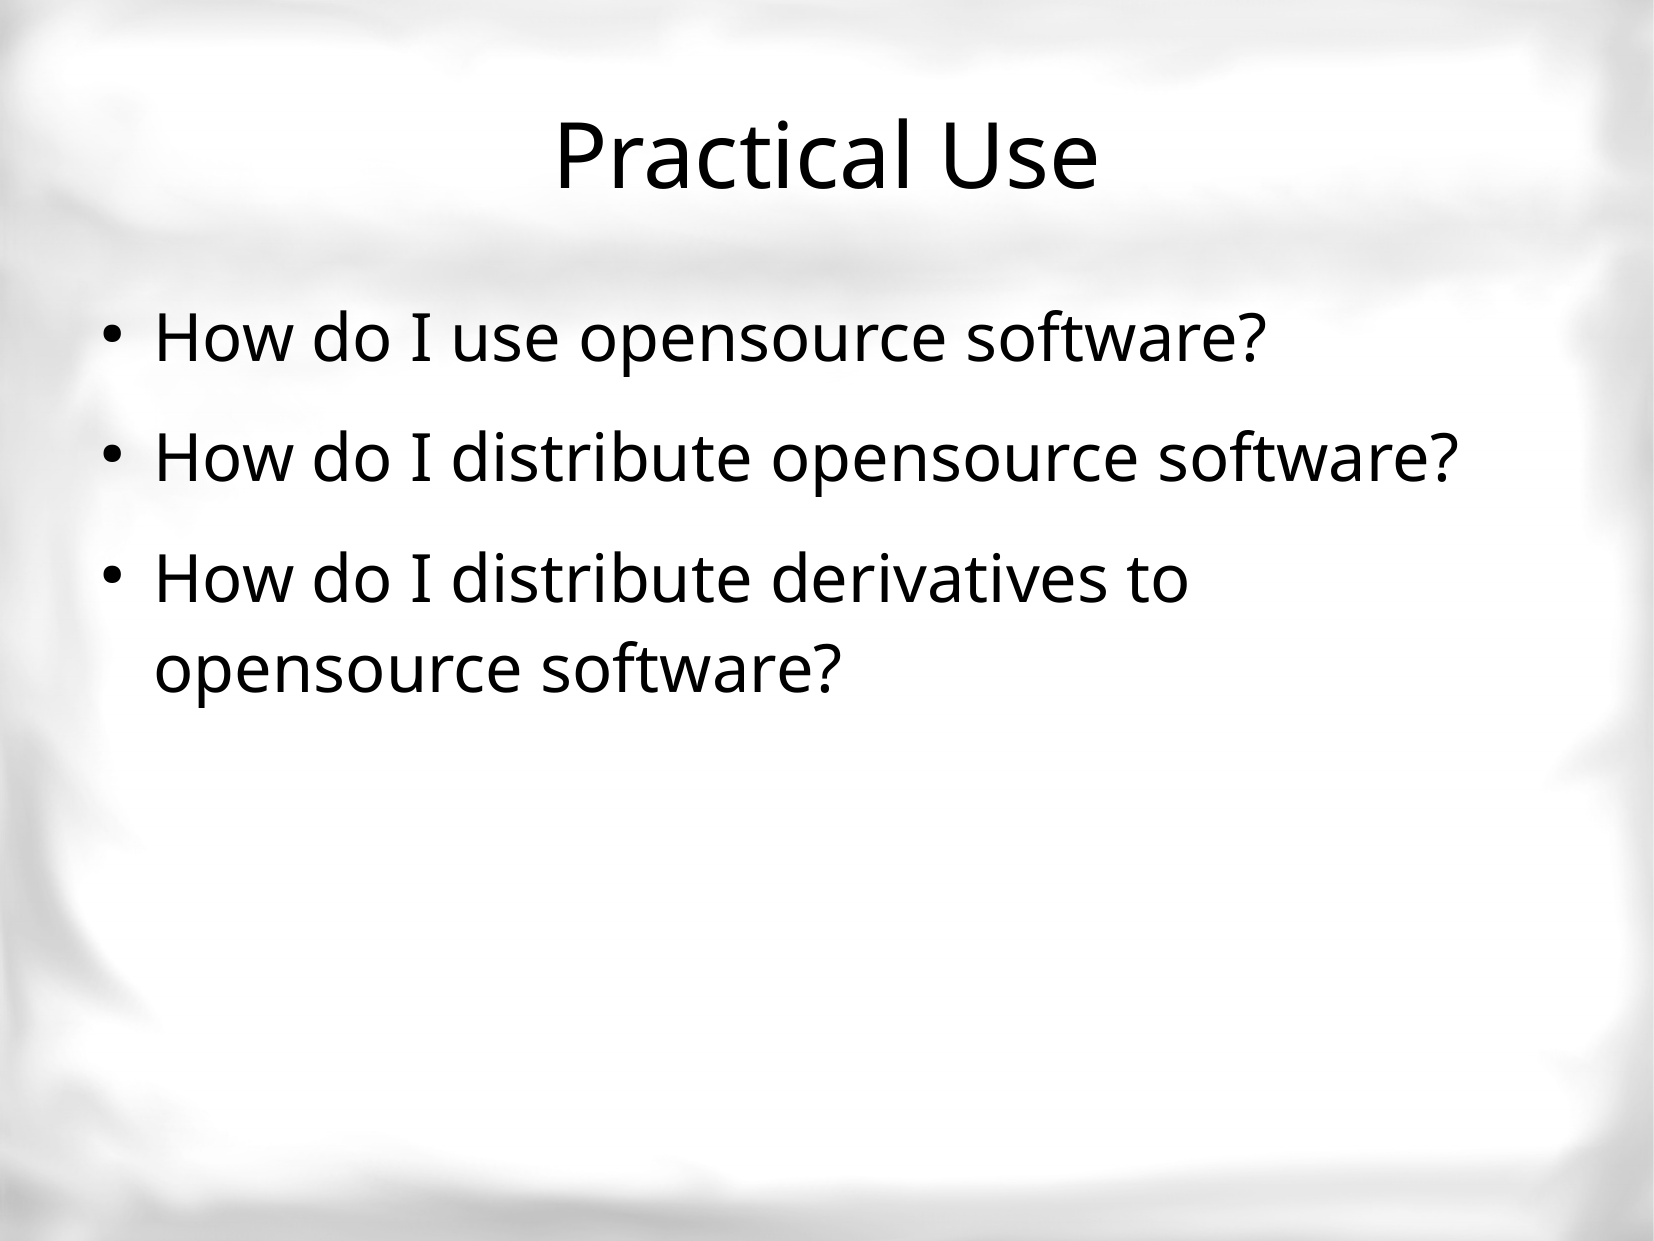

# Practical Use
How do I use opensource software?
How do I distribute opensource software?
How do I distribute derivatives to opensource software?